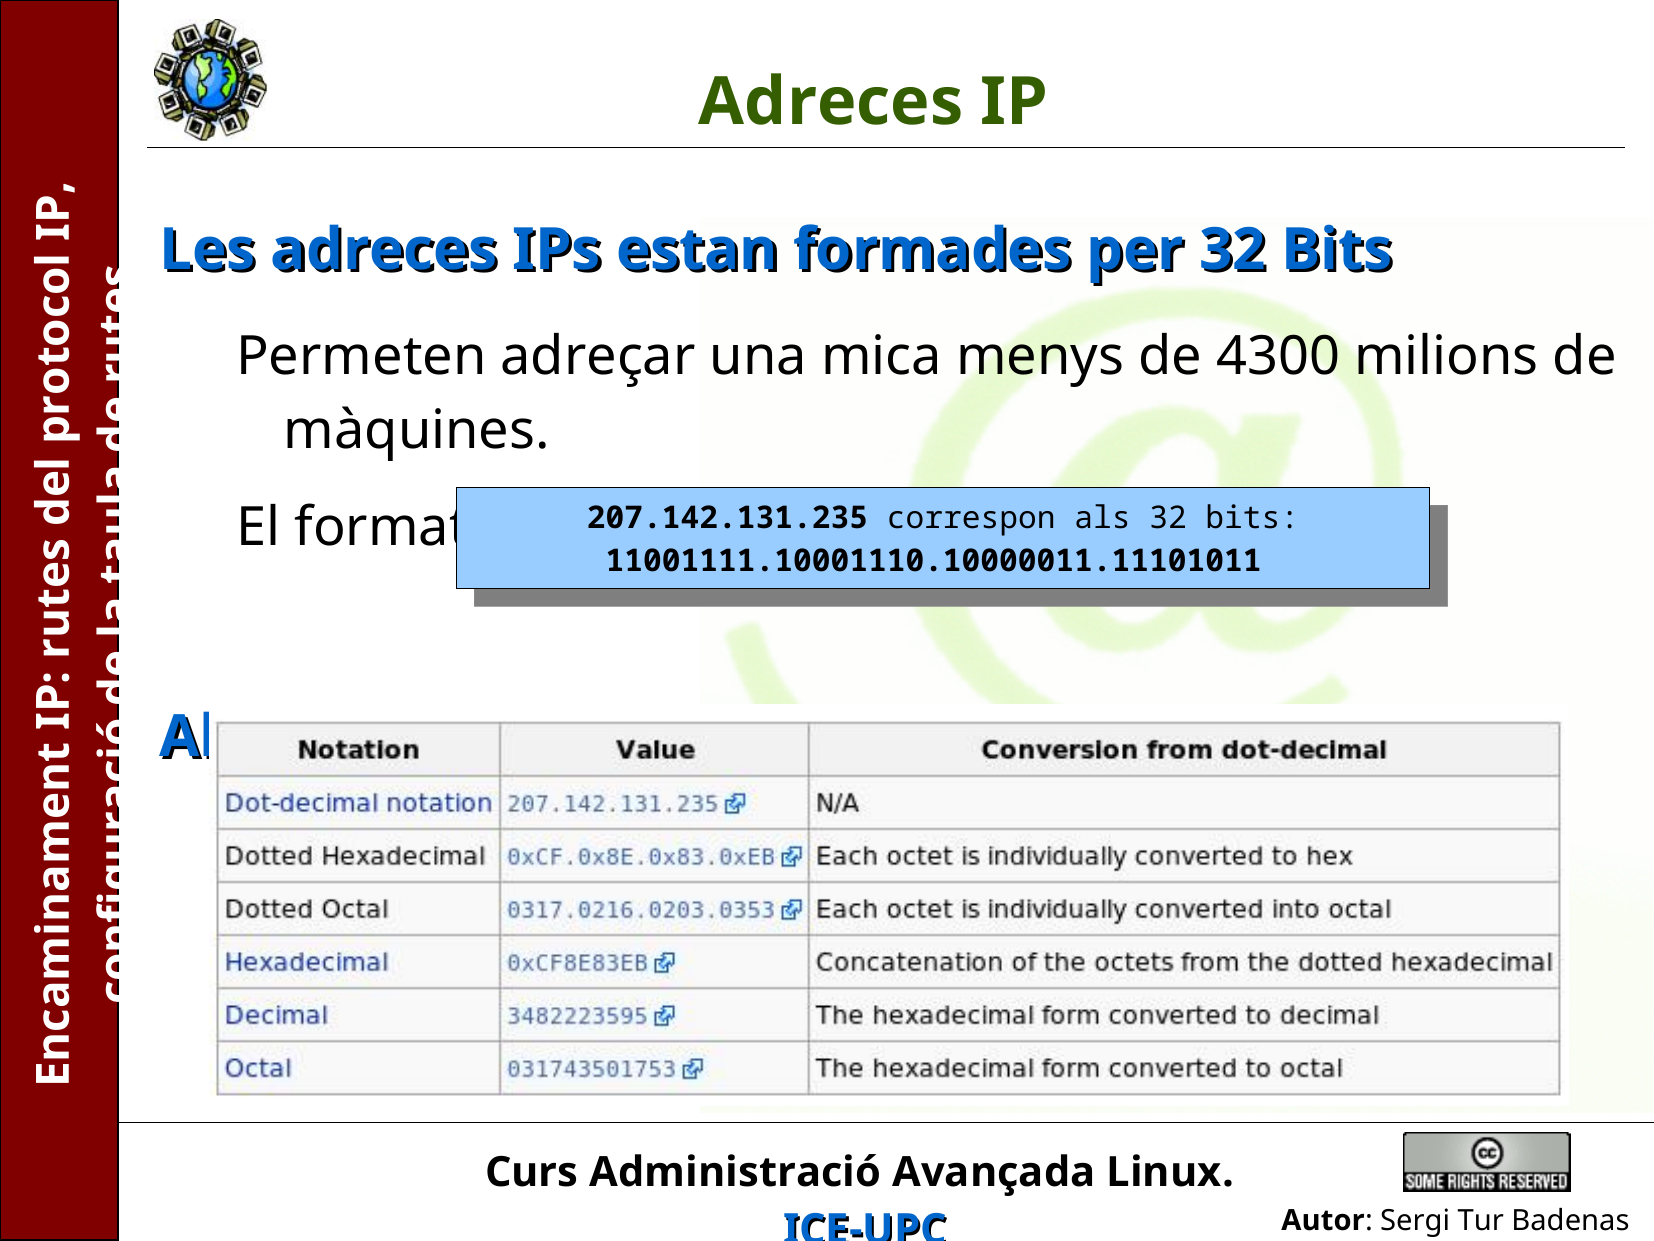

# Adreces IP
Les adreces IPs estan formades per 32 Bits
Permeten adreçar una mica menys de 4300 milions de màquines.
El format més comú és el decimal amb punts.
Altres notacions
207.142.131.235 correspon als 32 bits: 11001111.10001110.10000011.11101011